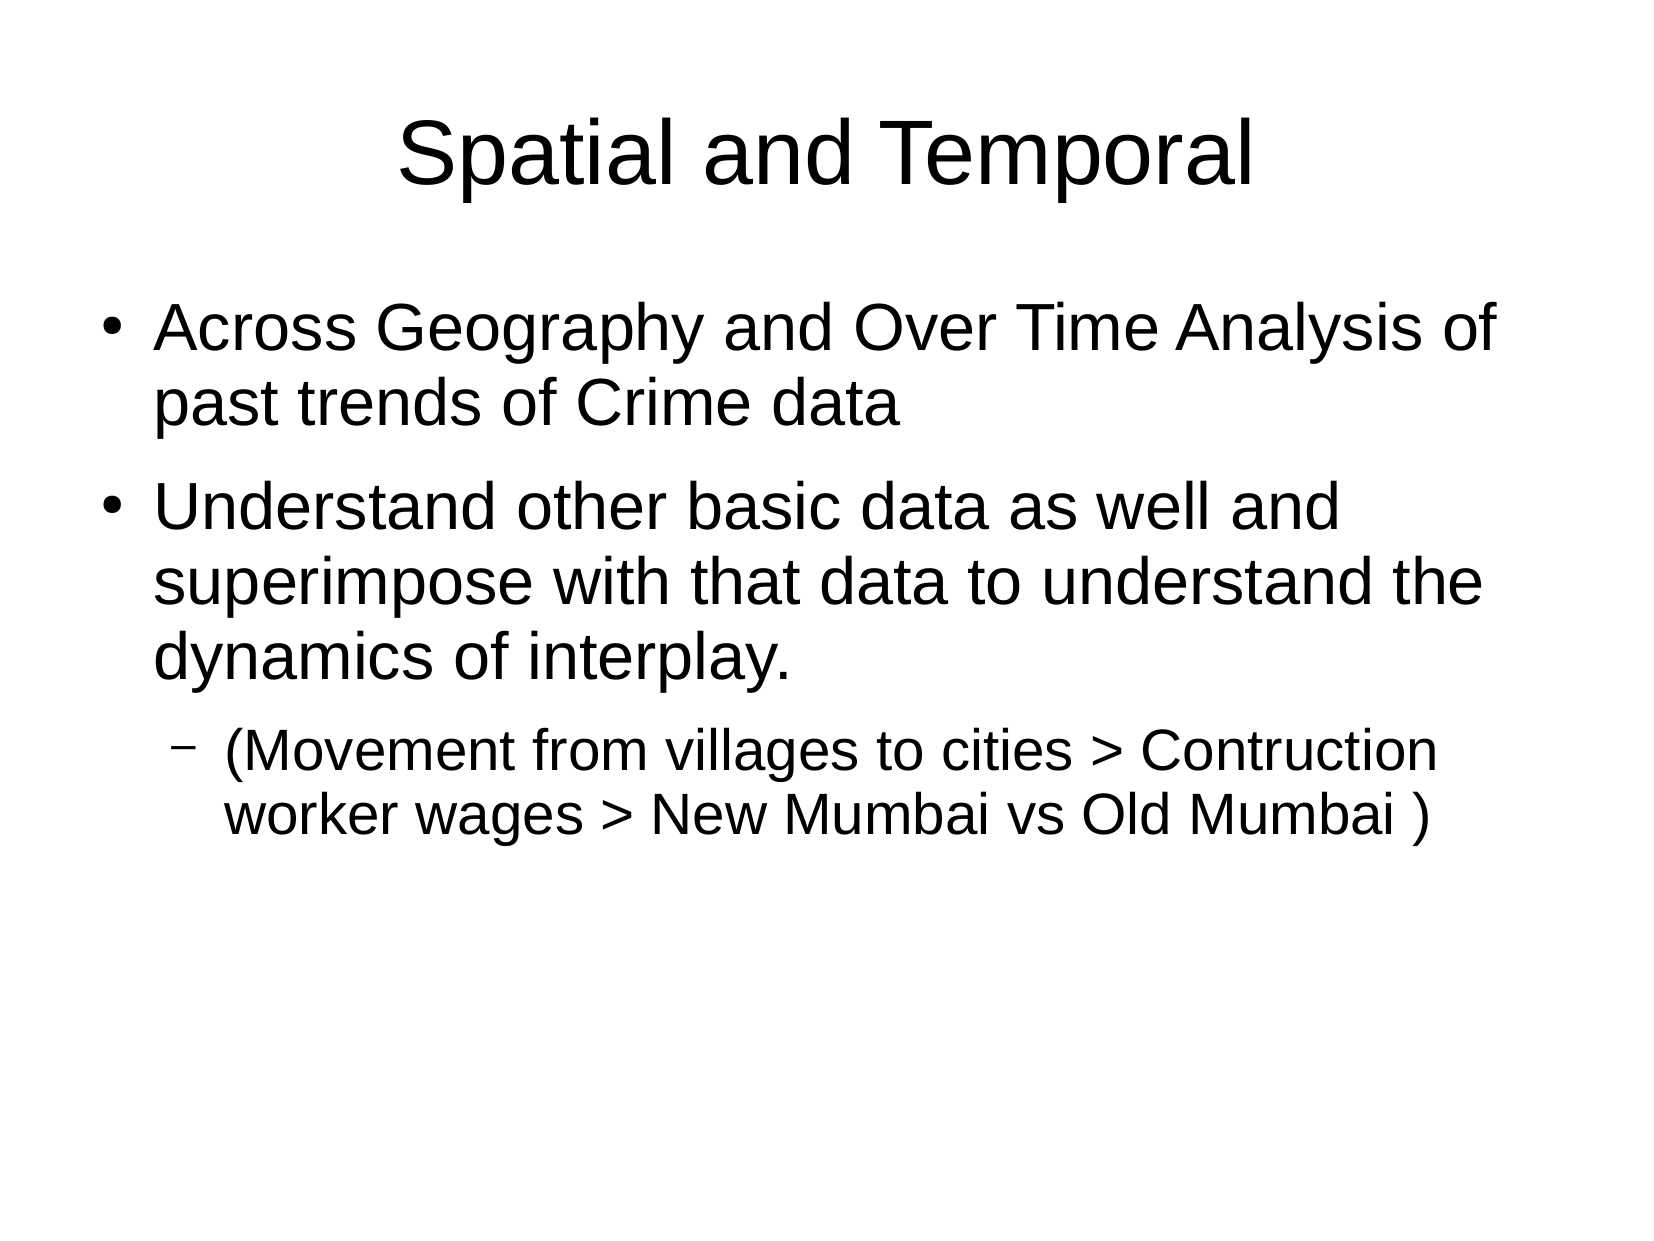

# Spatial and Temporal
Across Geography and Over Time Analysis of past trends of Crime data
Understand other basic data as well and superimpose with that data to understand the dynamics of interplay.
(Movement from villages to cities > Contruction worker wages > New Mumbai vs Old Mumbai )